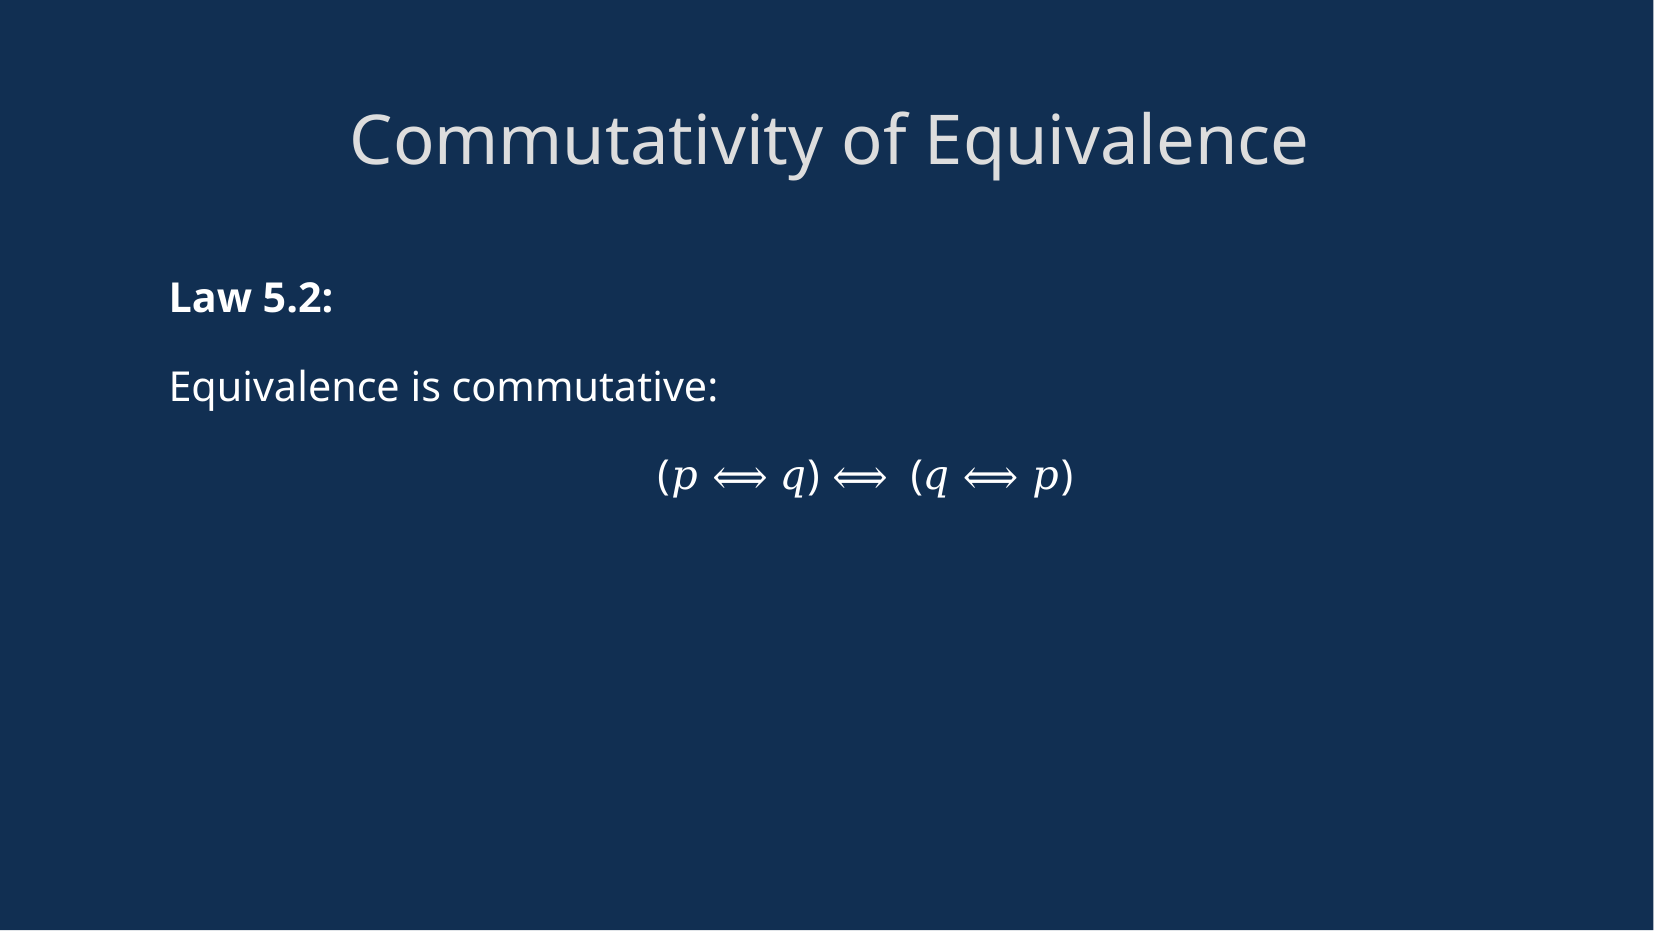

# Commutativity of Equivalence
Law 5.2:
Equivalence is commutative:
(𝑝 ⟺ 𝑞) ⟺ (𝑞 ⟺ 𝑝)